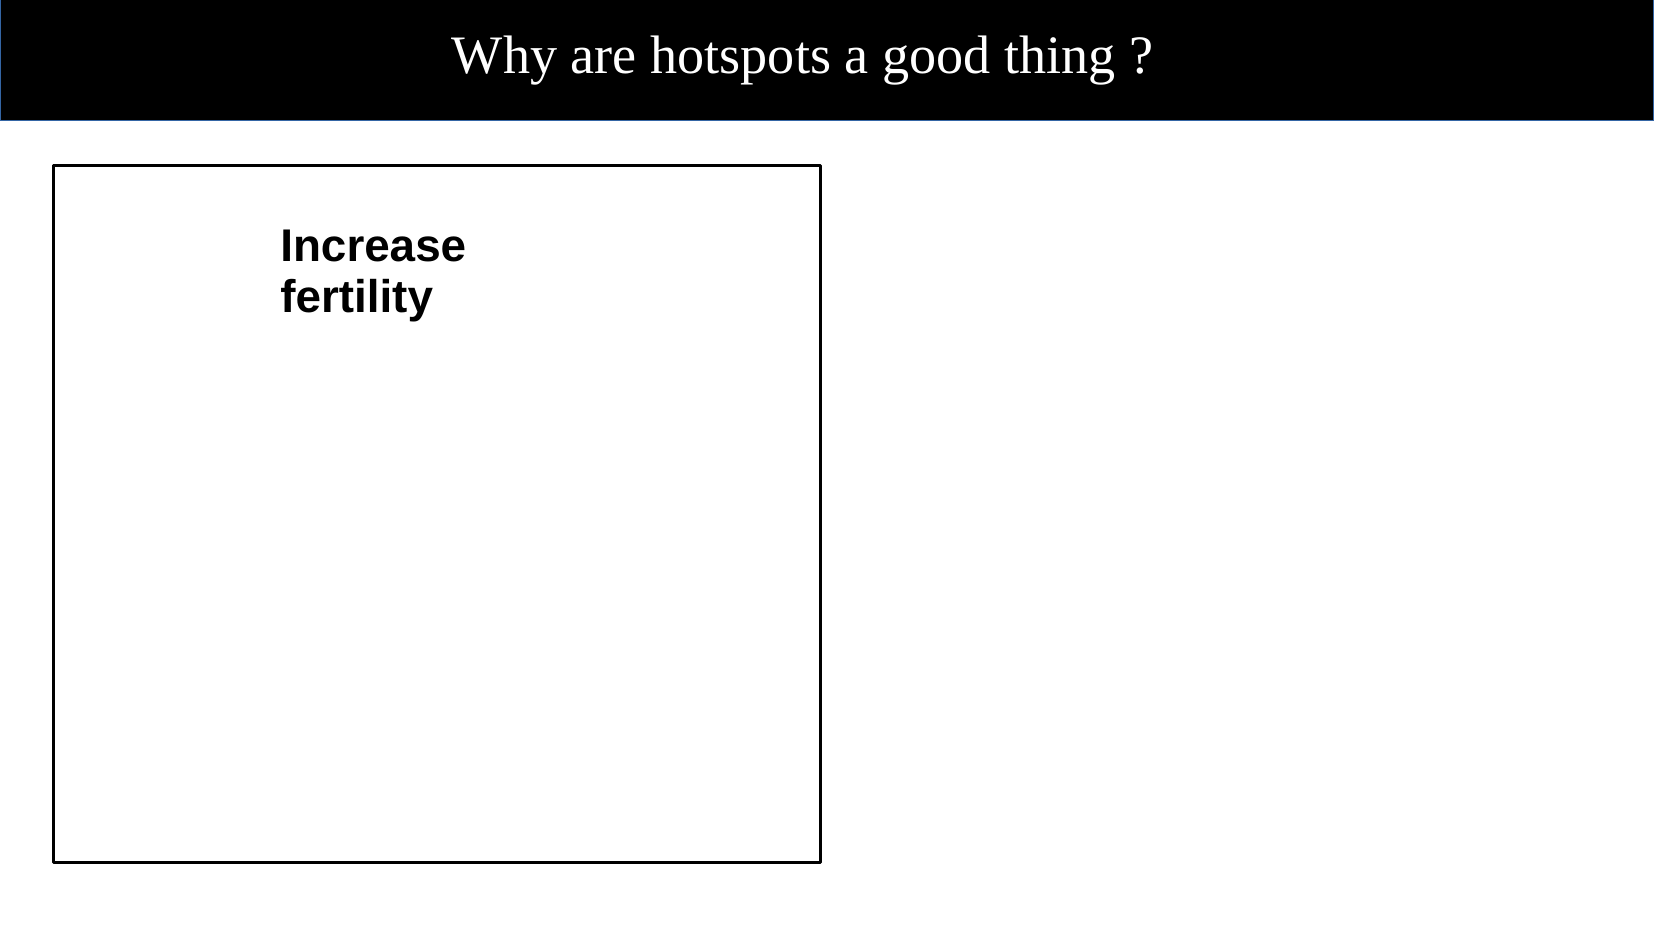

Why are hotspots a good thing ?
Increase fertility